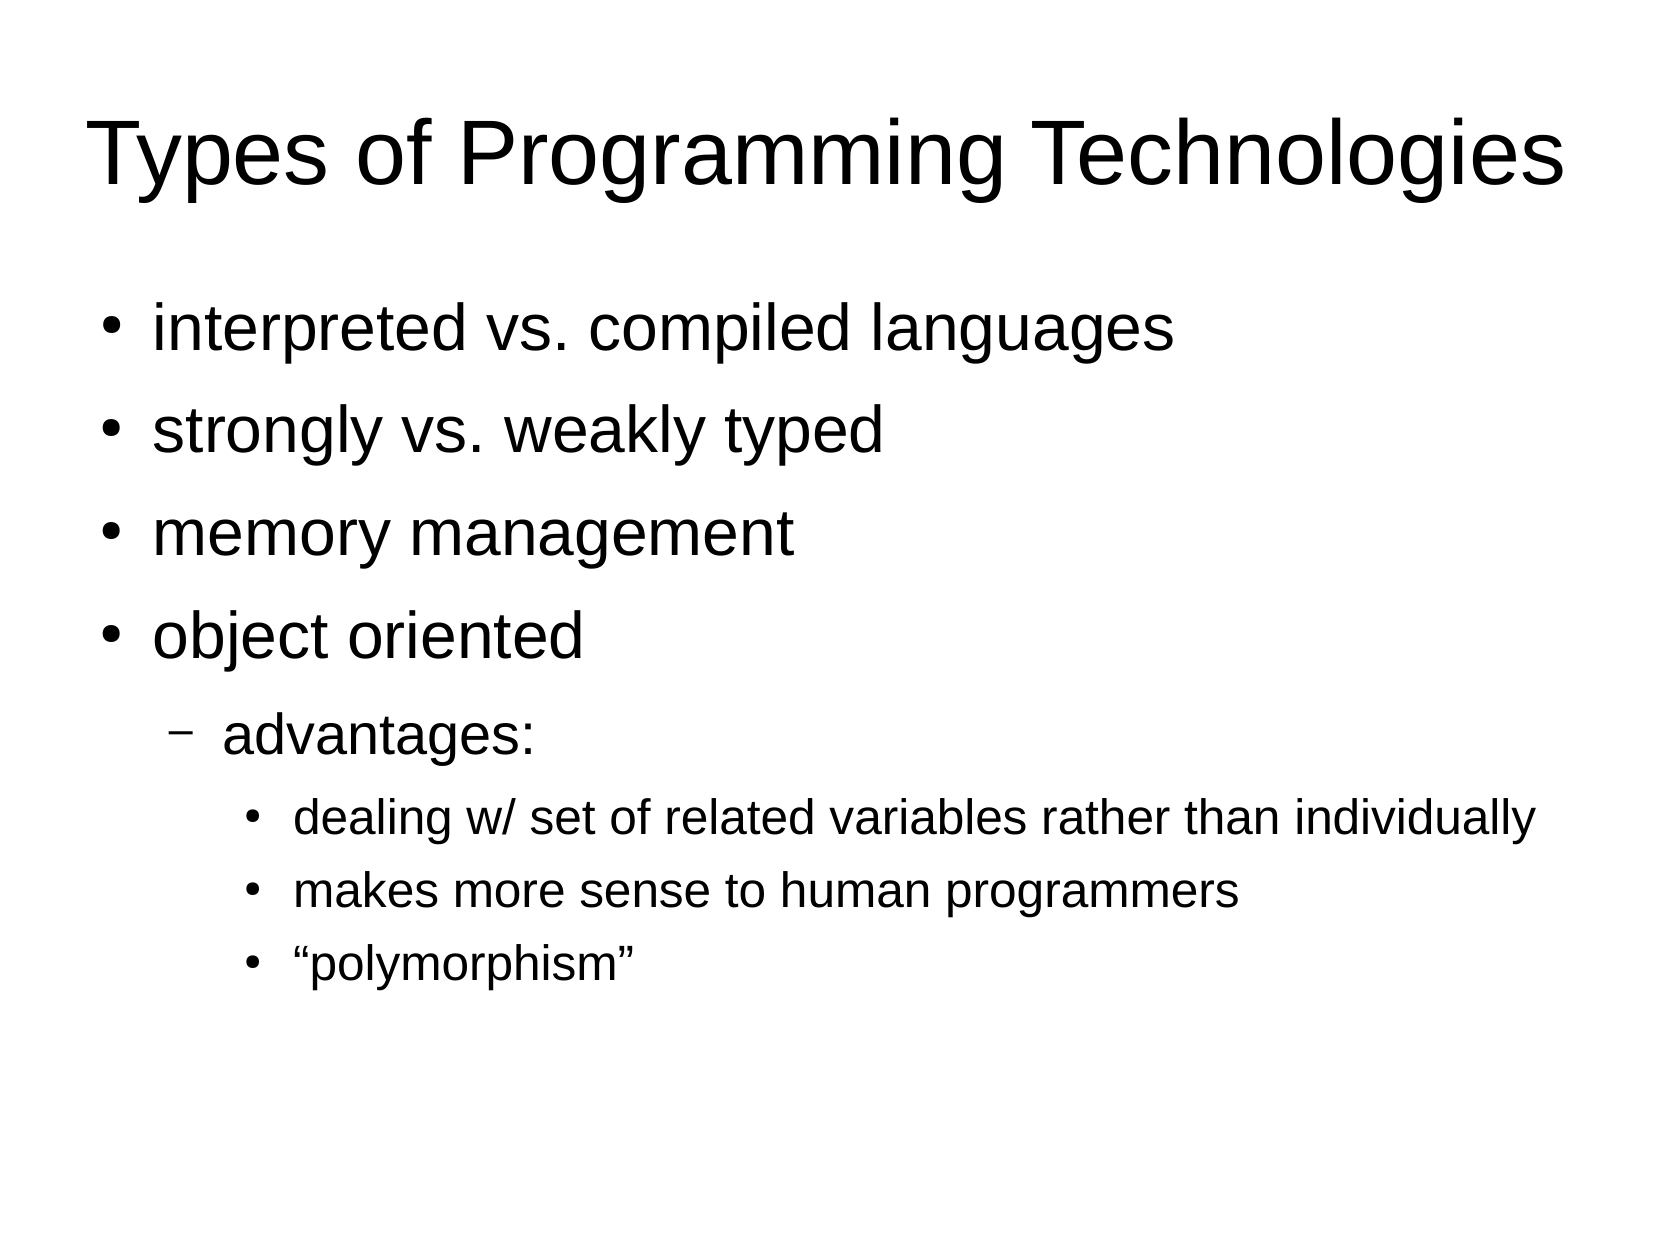

# Types of Programming Technologies
interpreted vs. compiled languages
strongly vs. weakly typed
memory management
object oriented
advantages:
dealing w/ set of related variables rather than individually
makes more sense to human programmers
“polymorphism”